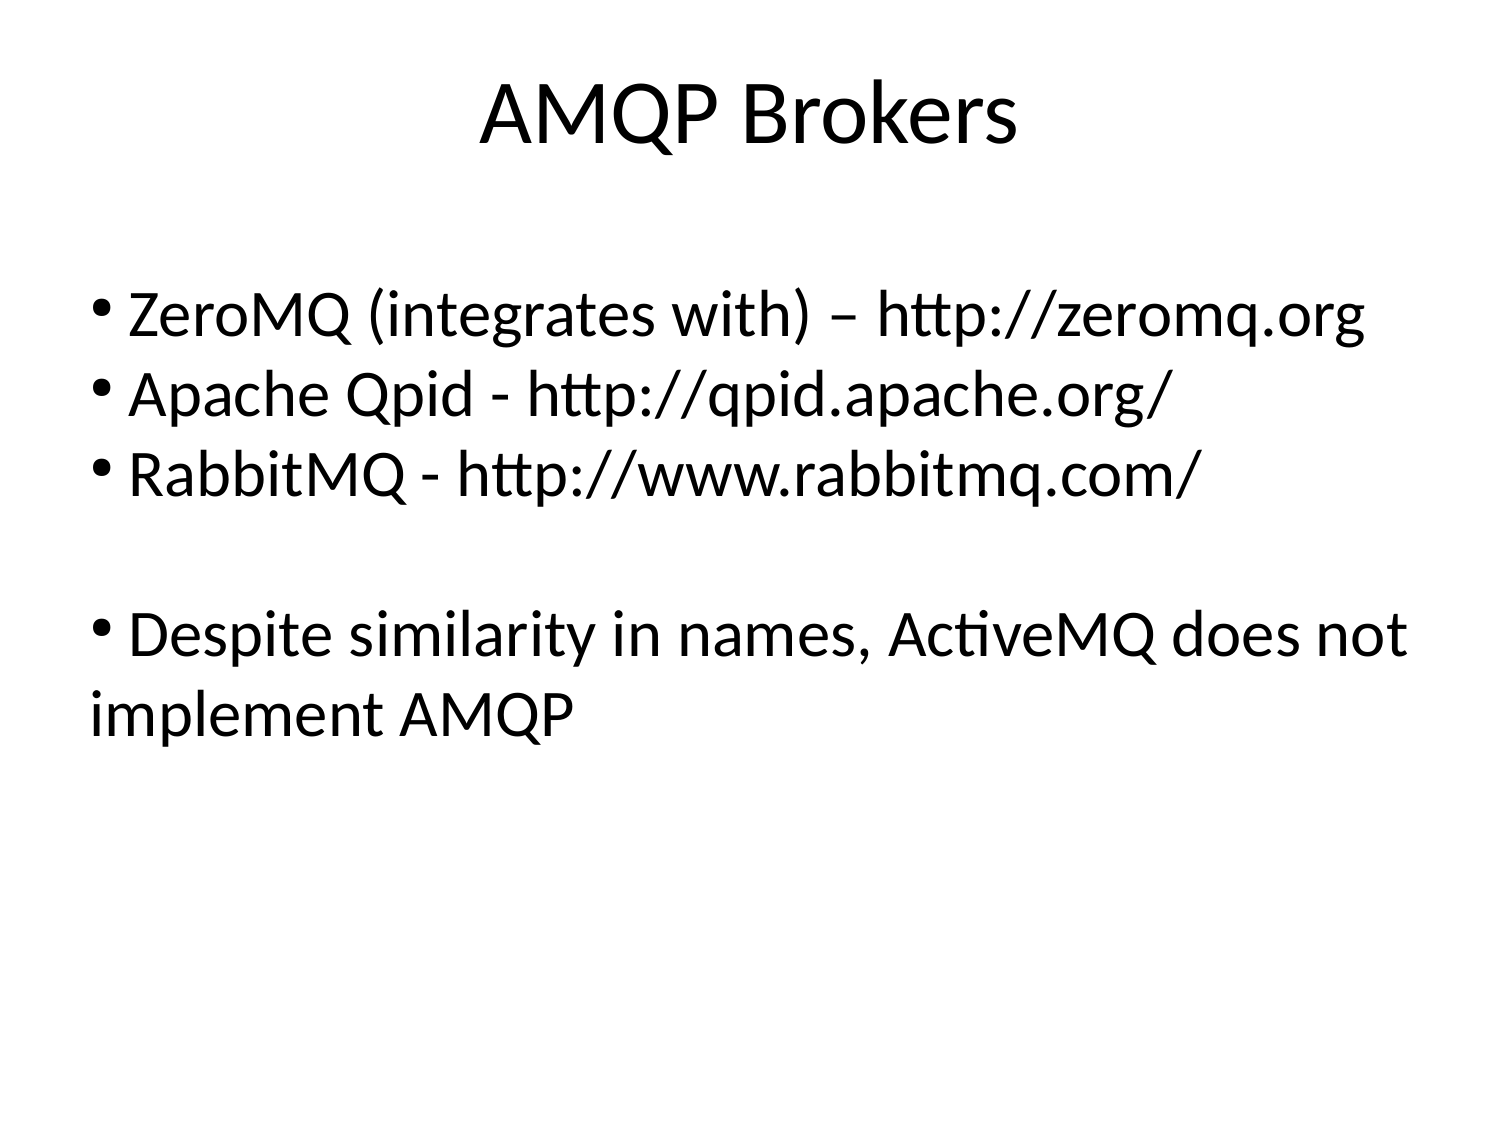

AMQP Brokers
 ZeroMQ (integrates with) – http://zeromq.org
 Apache Qpid - http://qpid.apache.org/
 RabbitMQ - http://www.rabbitmq.com/
 Despite similarity in names, ActiveMQ does not implement AMQP